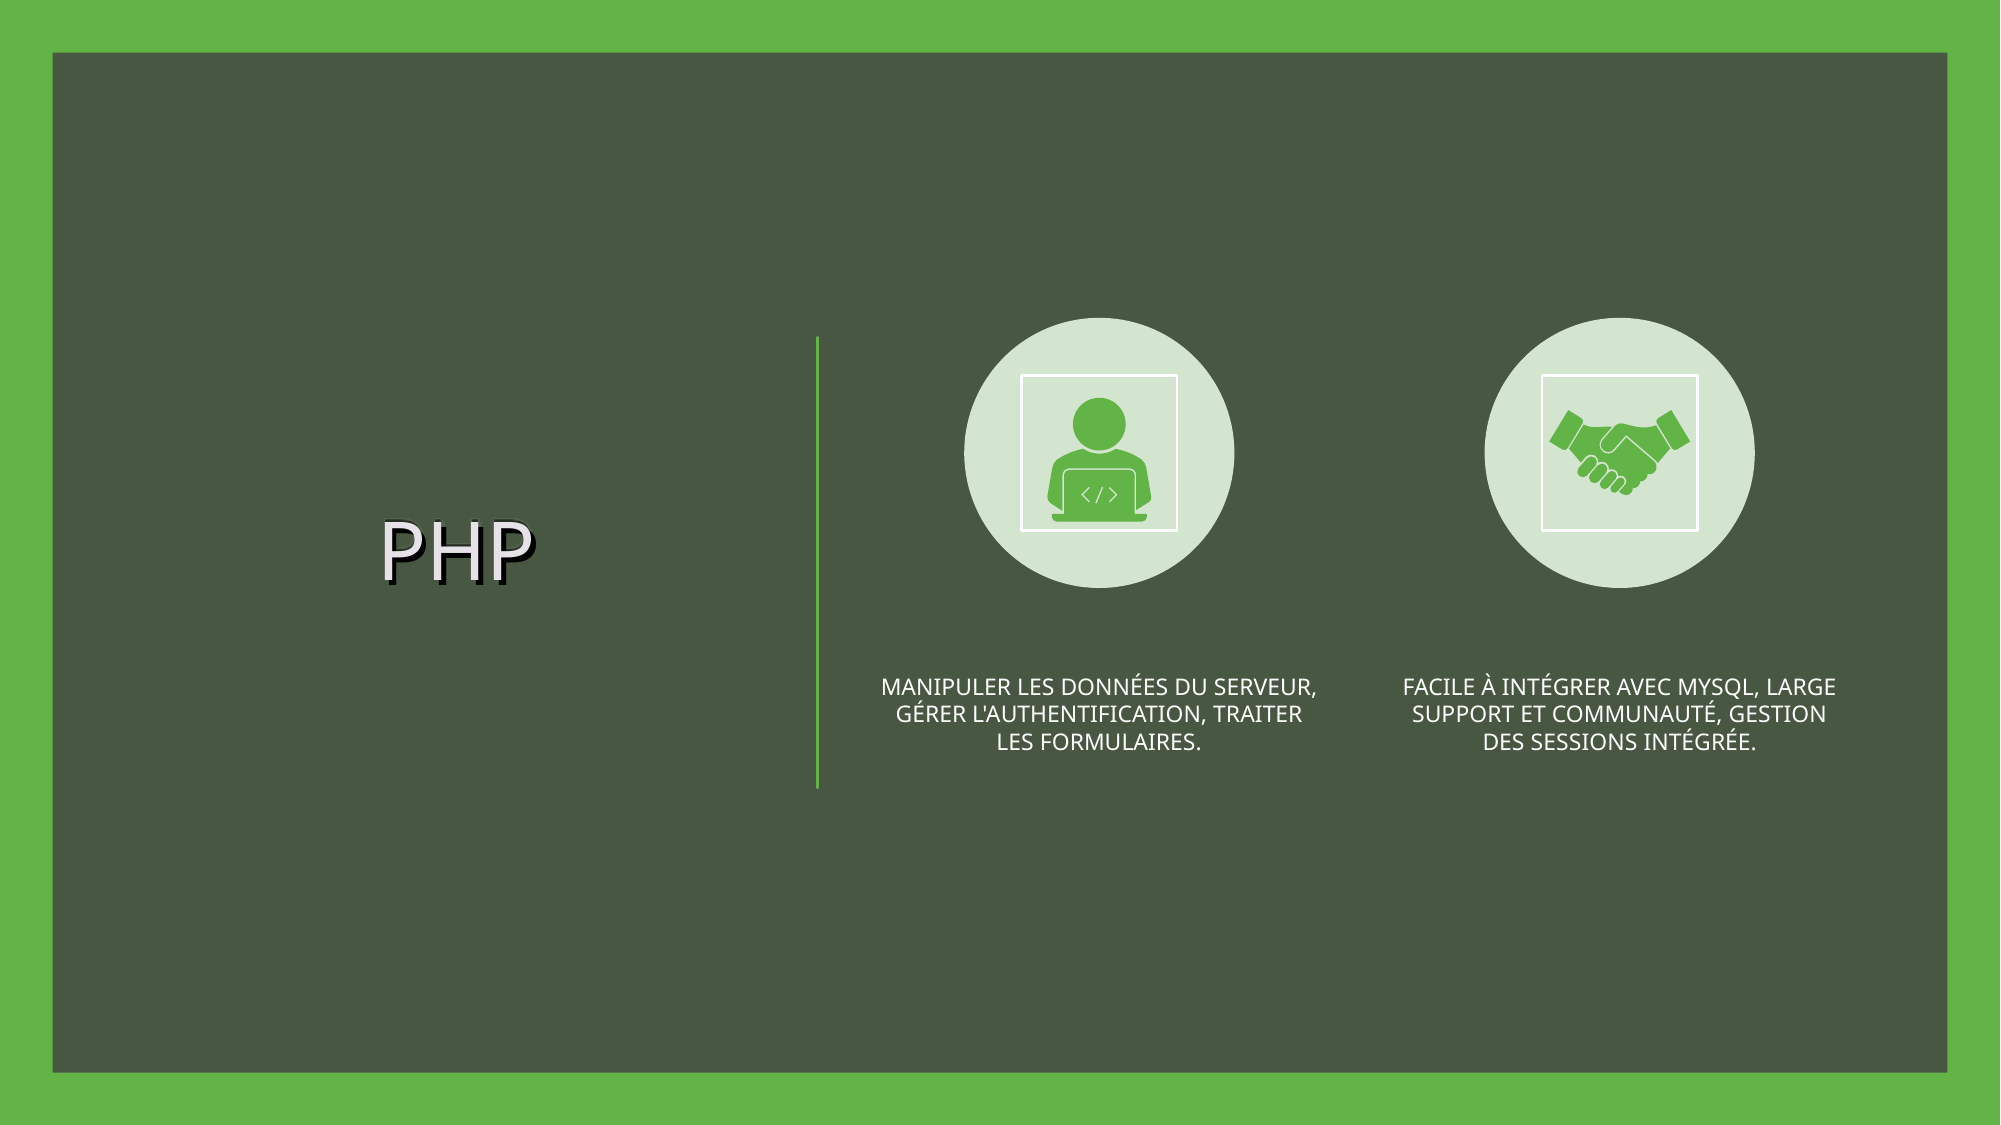

# PHP
Manipuler les données du serveur, gérer l'authentification, traiter les formulaires.
Facile à intégrer avec MySQL, large support et communauté, gestion des sessions intégrée.